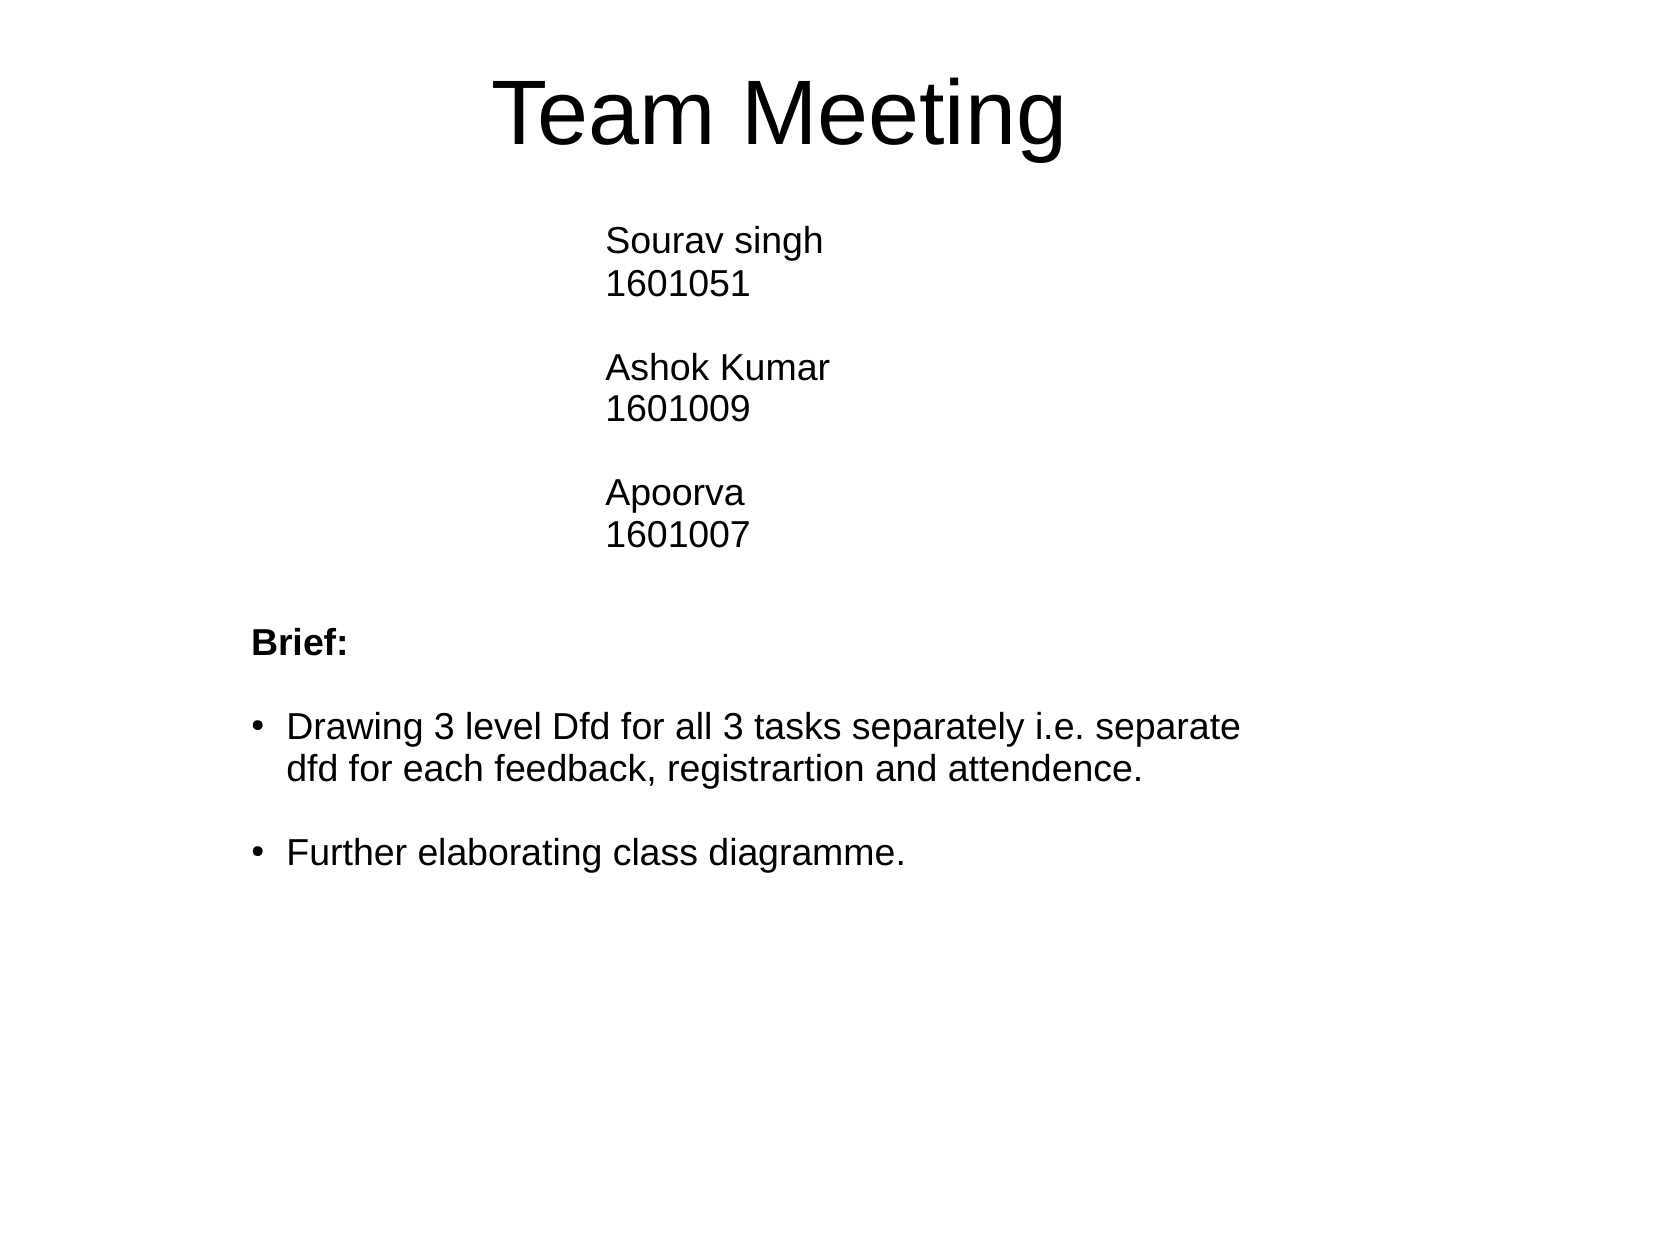

# Team Meeting
Sourav singh
1601051
Ashok Kumar
1601009
Apoorva
1601007
Brief:
Drawing 3 level Dfd for all 3 tasks separately i.e. separate dfd for each feedback, registrartion and attendence.
Further elaborating class diagramme.